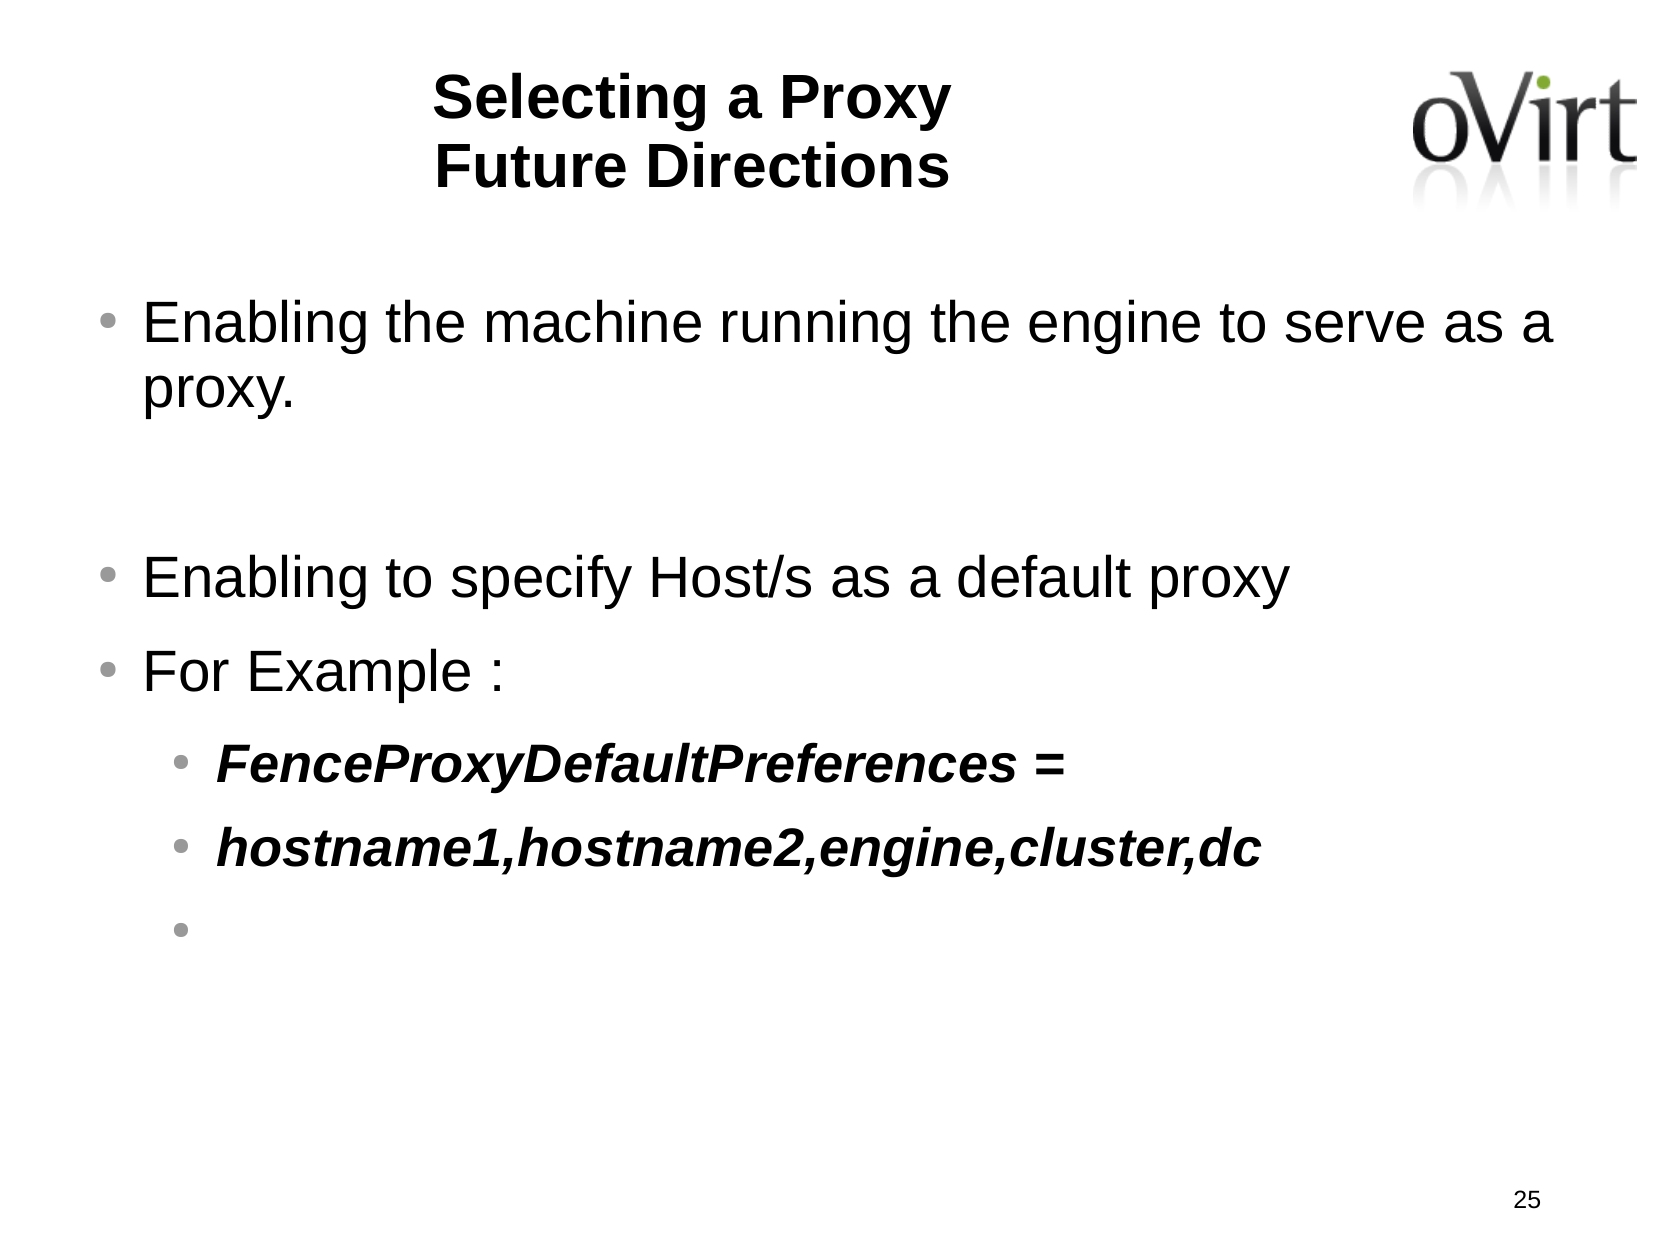

# Selecting a Proxy Future Directions
Enabling the machine running the engine to serve as a proxy.
Enabling to specify Host/s as a default proxy
For Example :
FenceProxyDefaultPreferences =
hostname1,hostname2,engine,cluster,dc